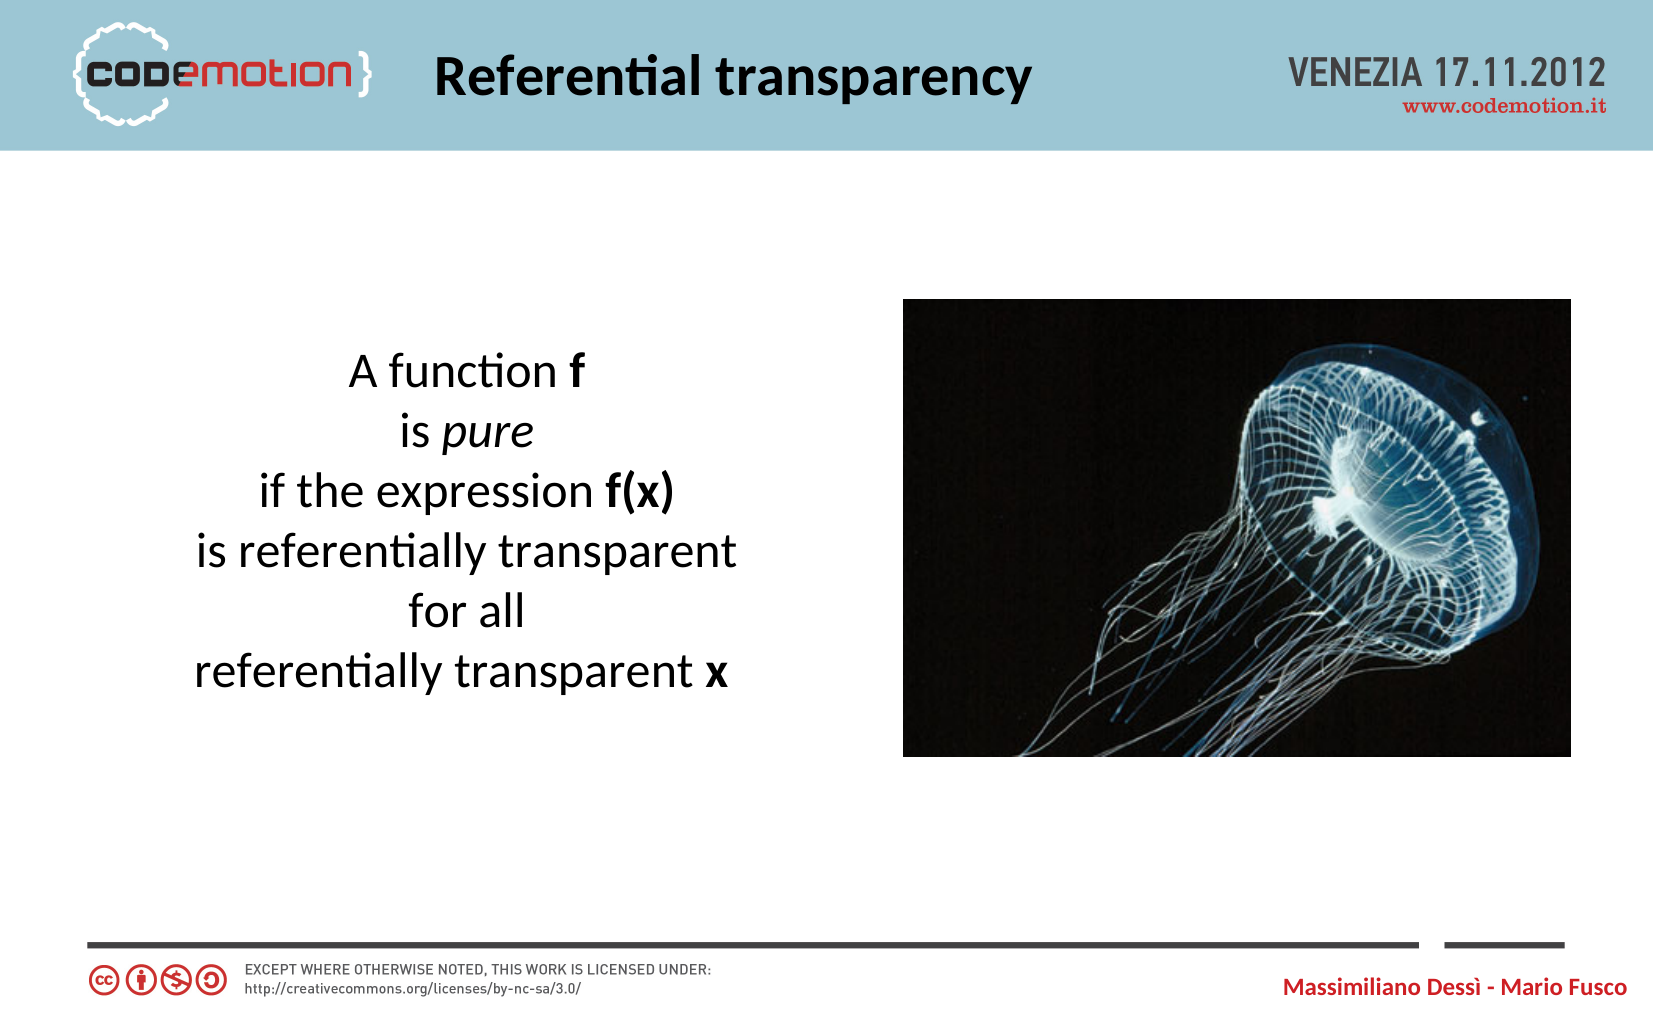

Referential transparency
A function f
is pure
if the expression f(x)
is referentially transparent
for all
referentially transparent x